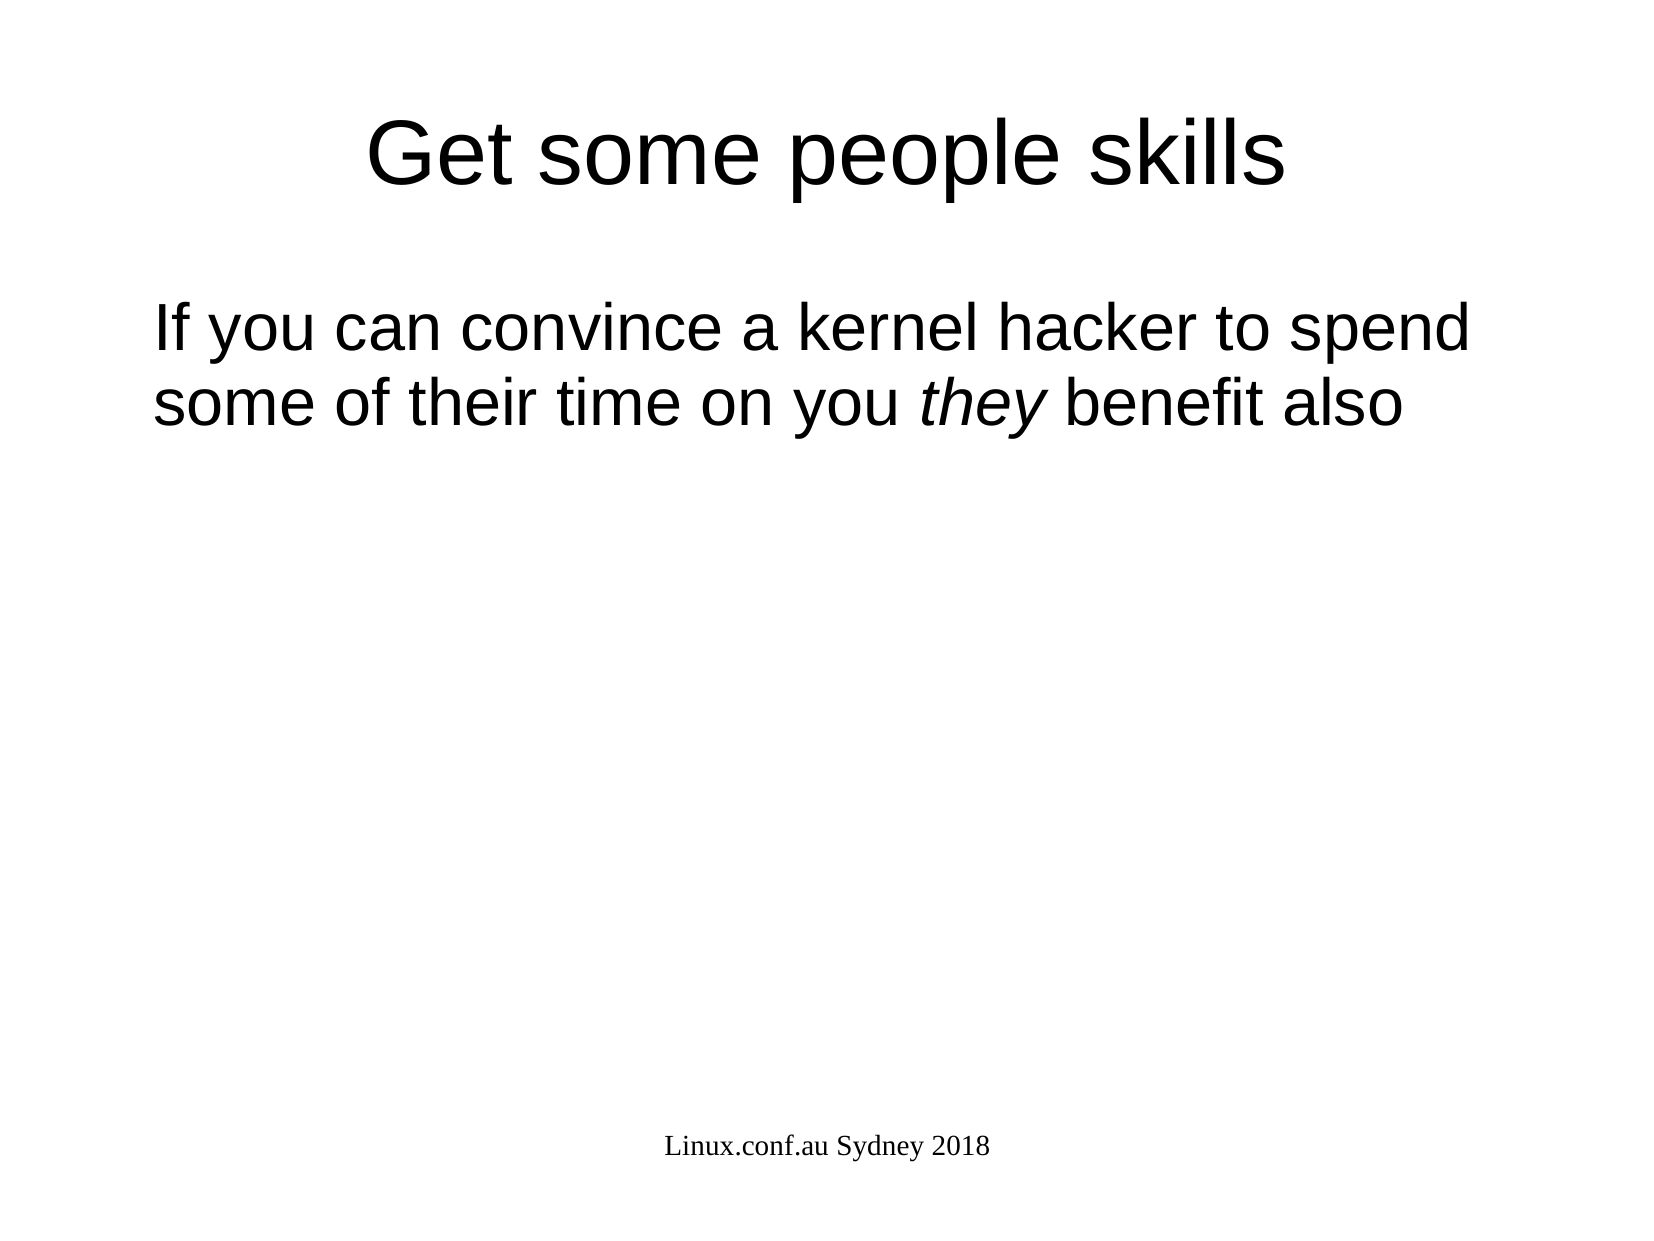

# Get some people skills
If you can convince a kernel hacker to spend some of their time on you they benefit also
Linux.conf.au Sydney 2018